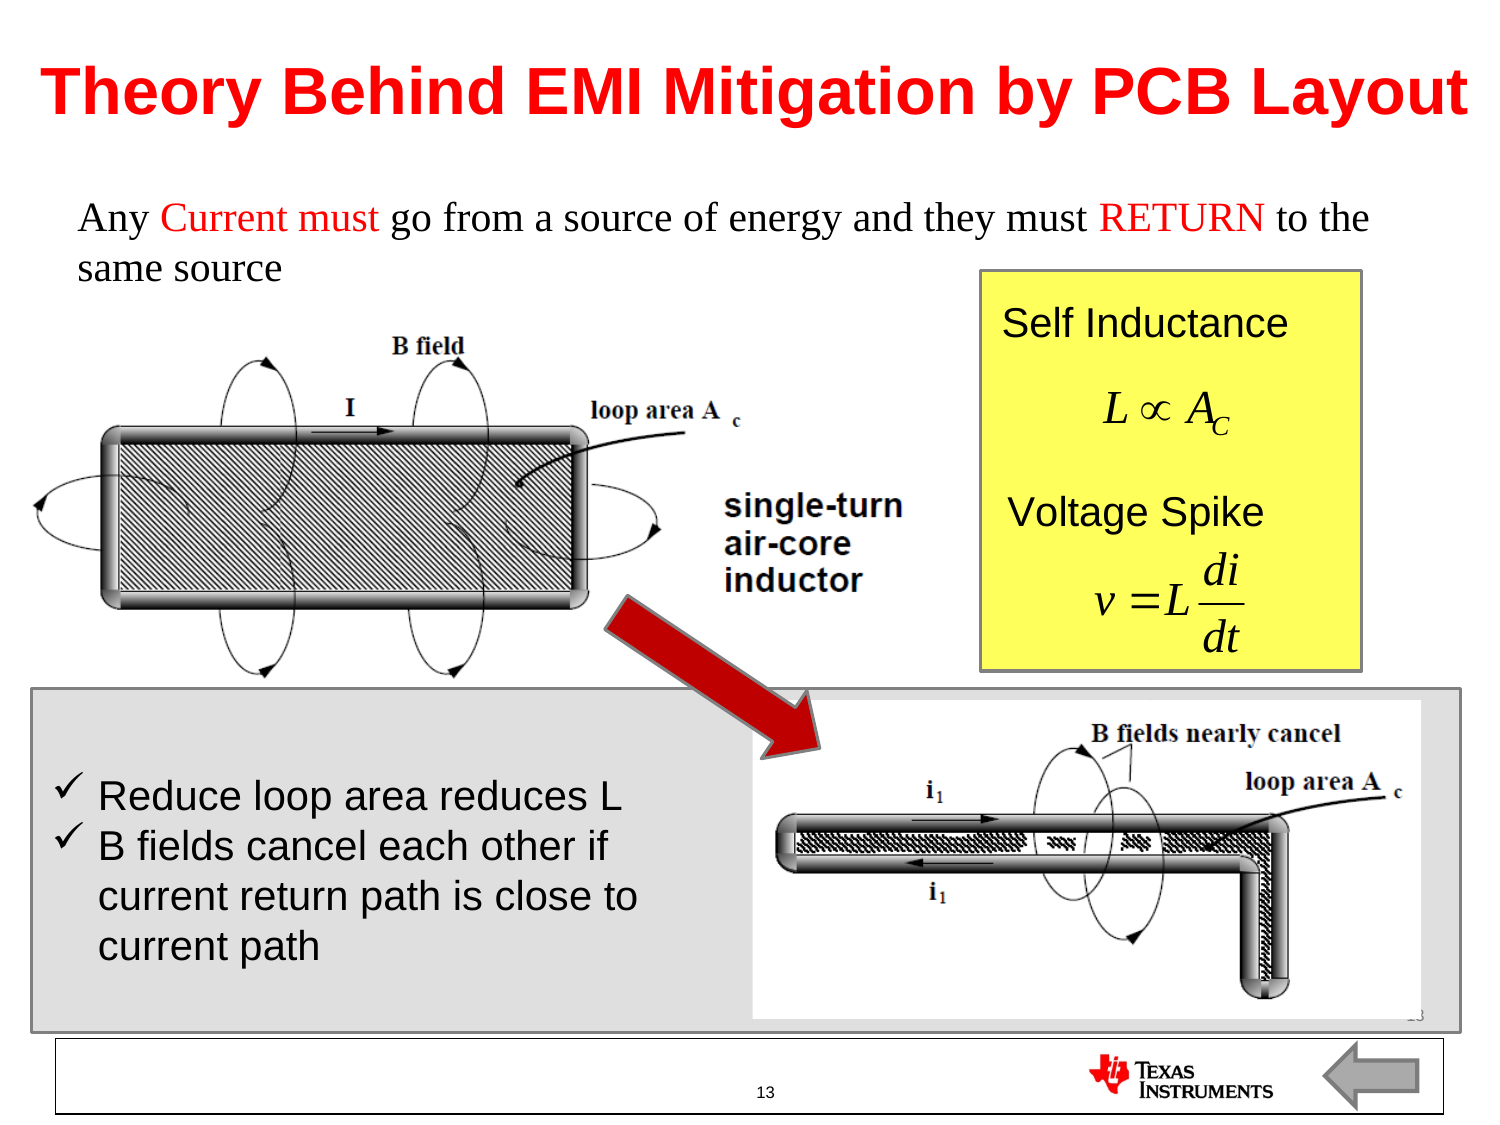

Theory Behind EMI Mitigation by PCB Layout
# Any Current must go from a source of energy and they must RETURN to the same source
Self Inductance
Voltage Spike
Reduce loop area reduces L
B fields cancel each other if current return path is close to current path